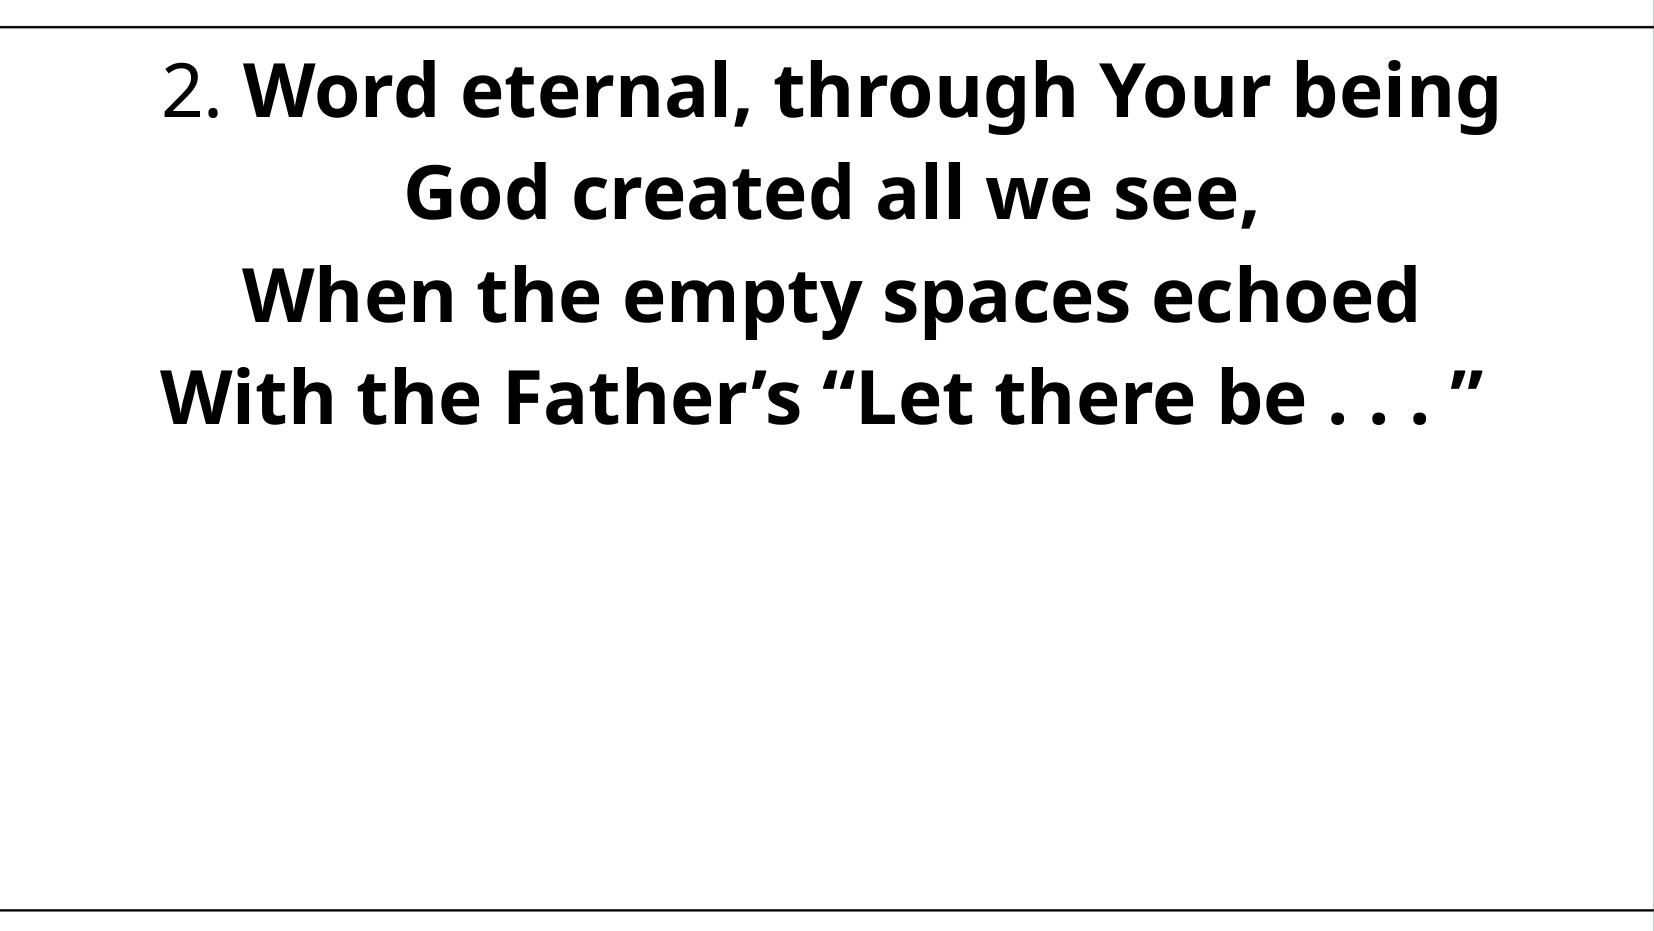

2. Word eternal, through Your being
God created all we see,
When the empty spaces echoed
With the Father’s “Let there be . . . ”